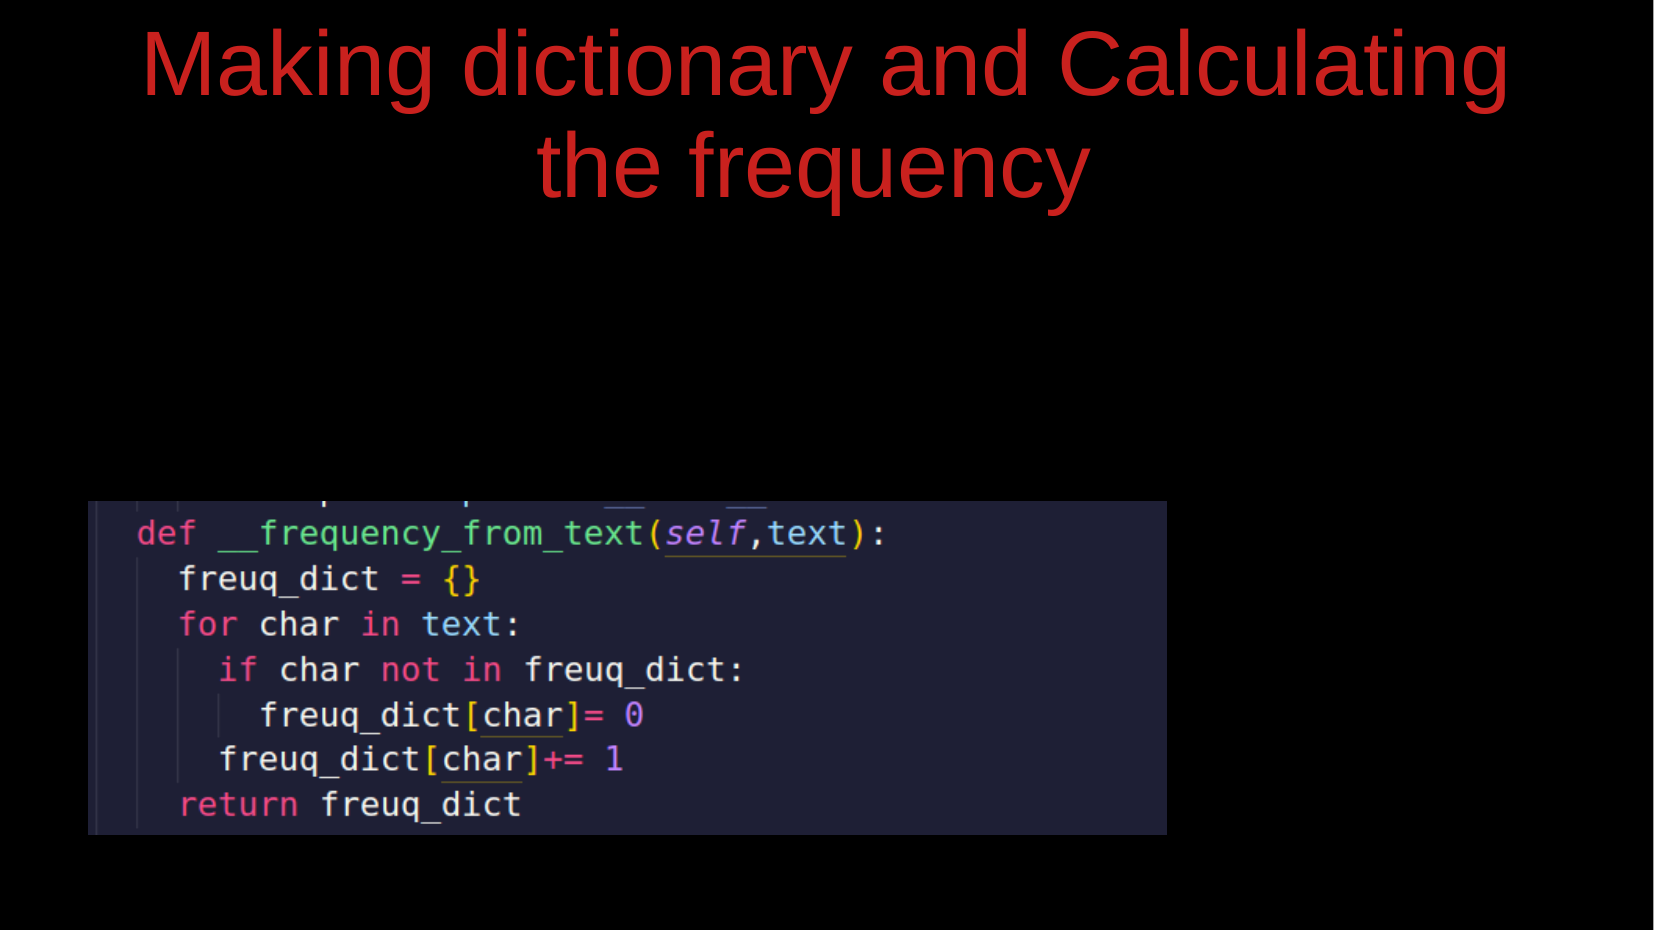

# Making dictionary and Calculating the frequency